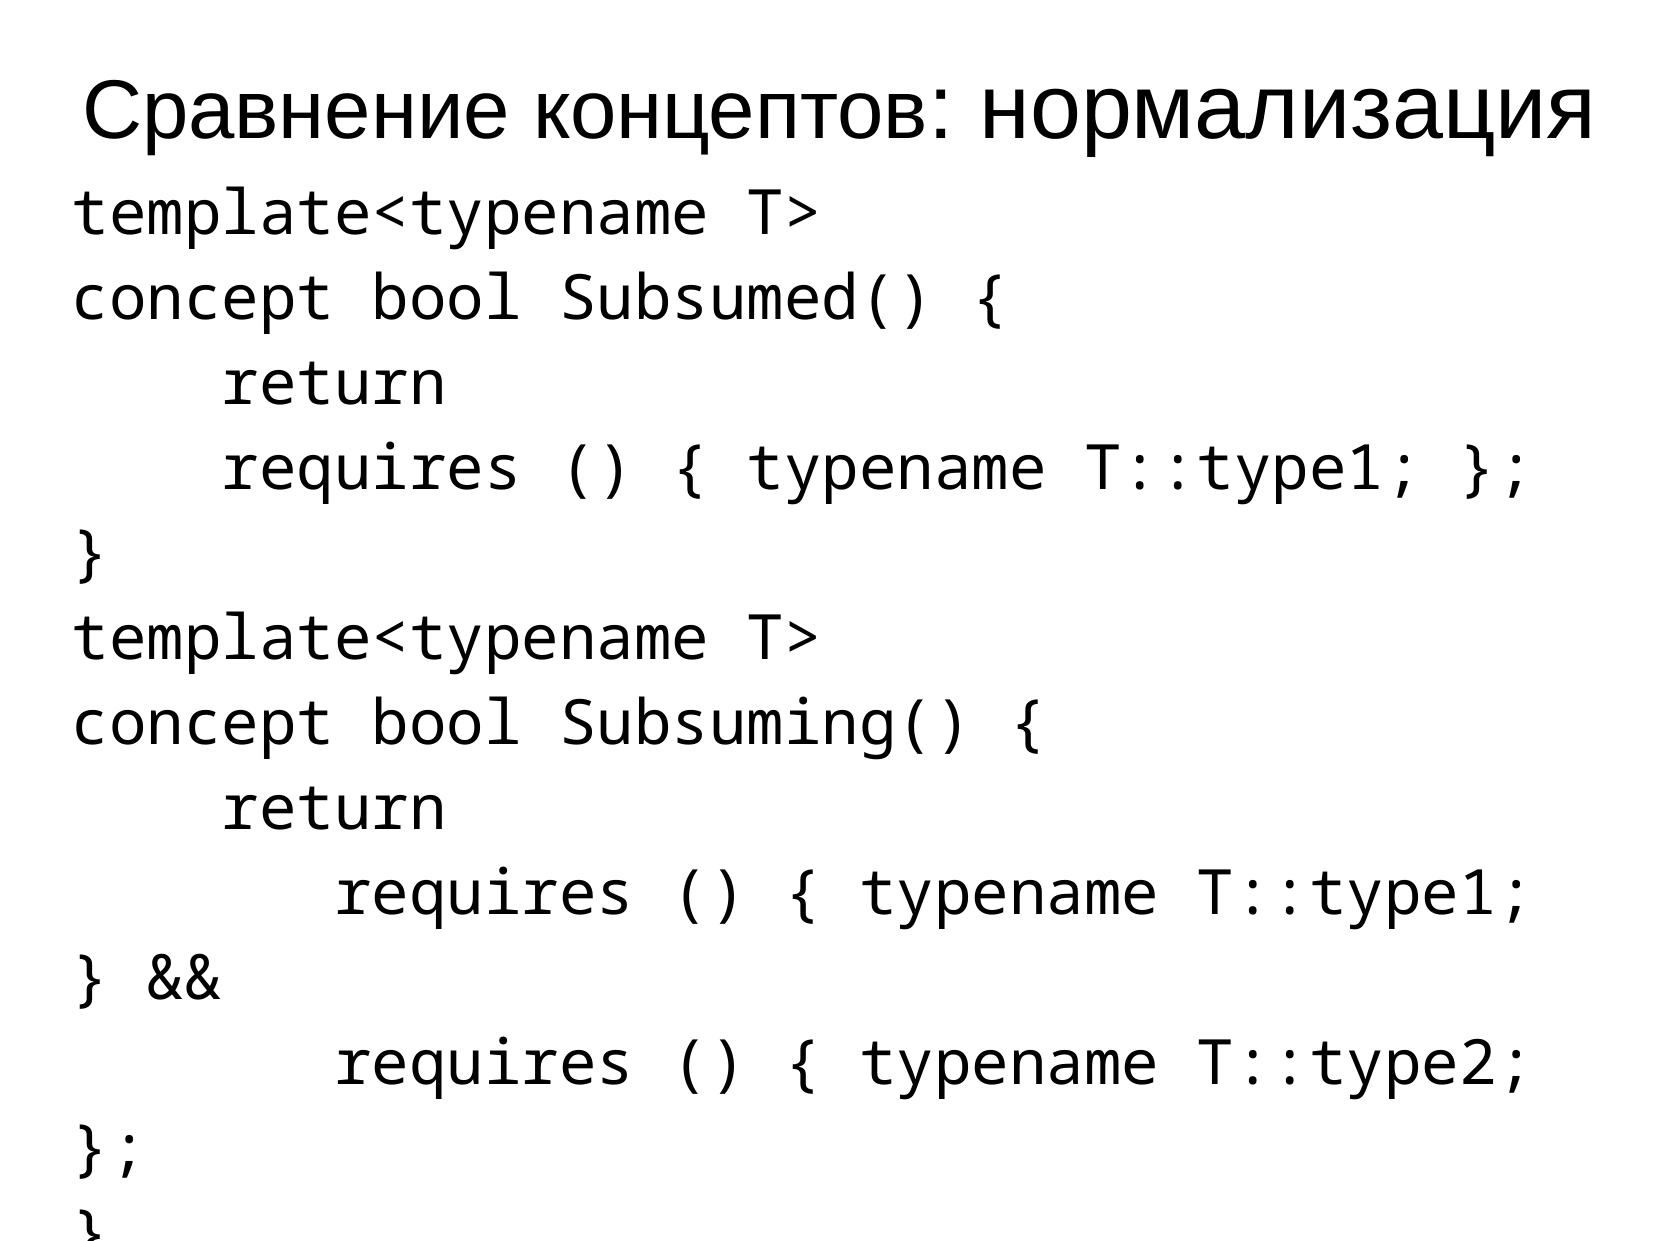

# Сравнение концептов: нормализация
template<typename T>
concept bool Subsumed() {
 return
 requires () { typename T::type1; };
}
template<typename T>
concept bool Subsuming() {
 return
 requires () { typename T::type1; } &&
 requires () { typename T::type2; };
}